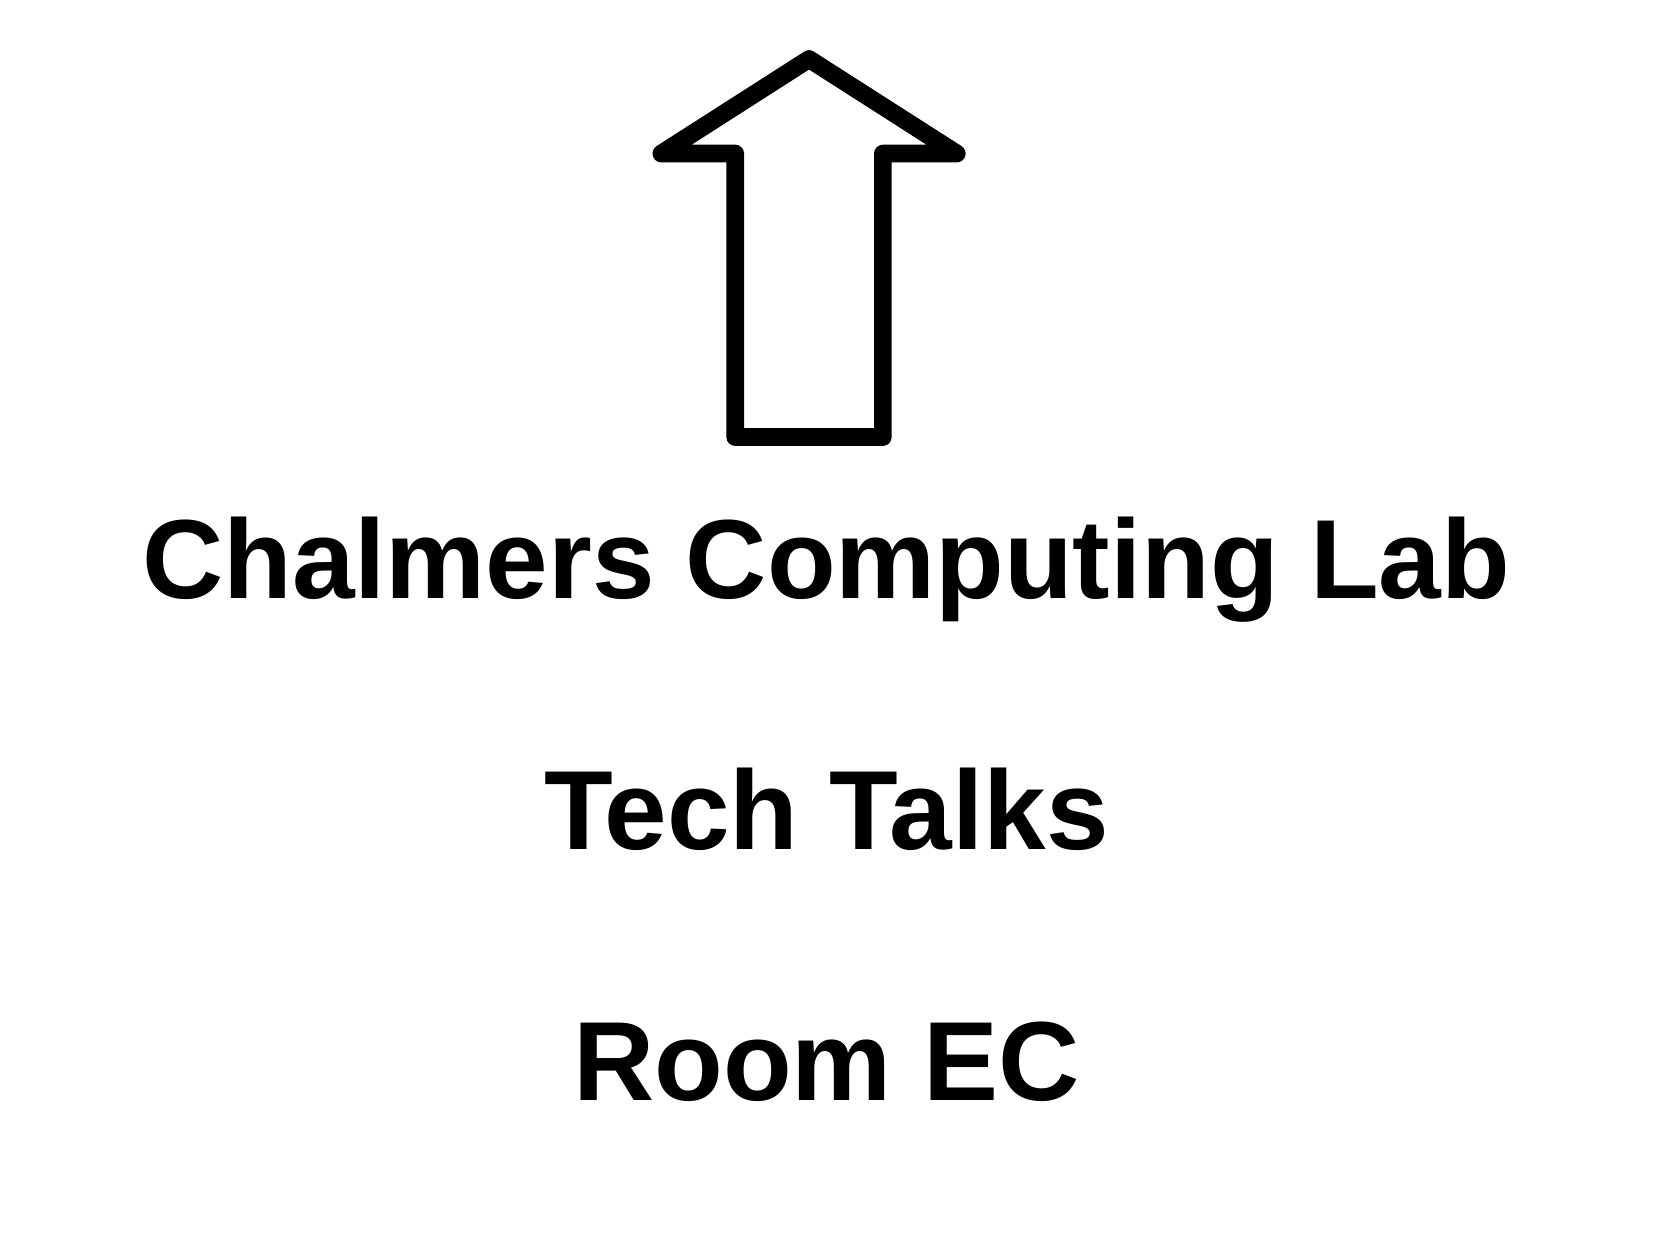

# Chalmers Computing Lab
Tech Talks
Room EC